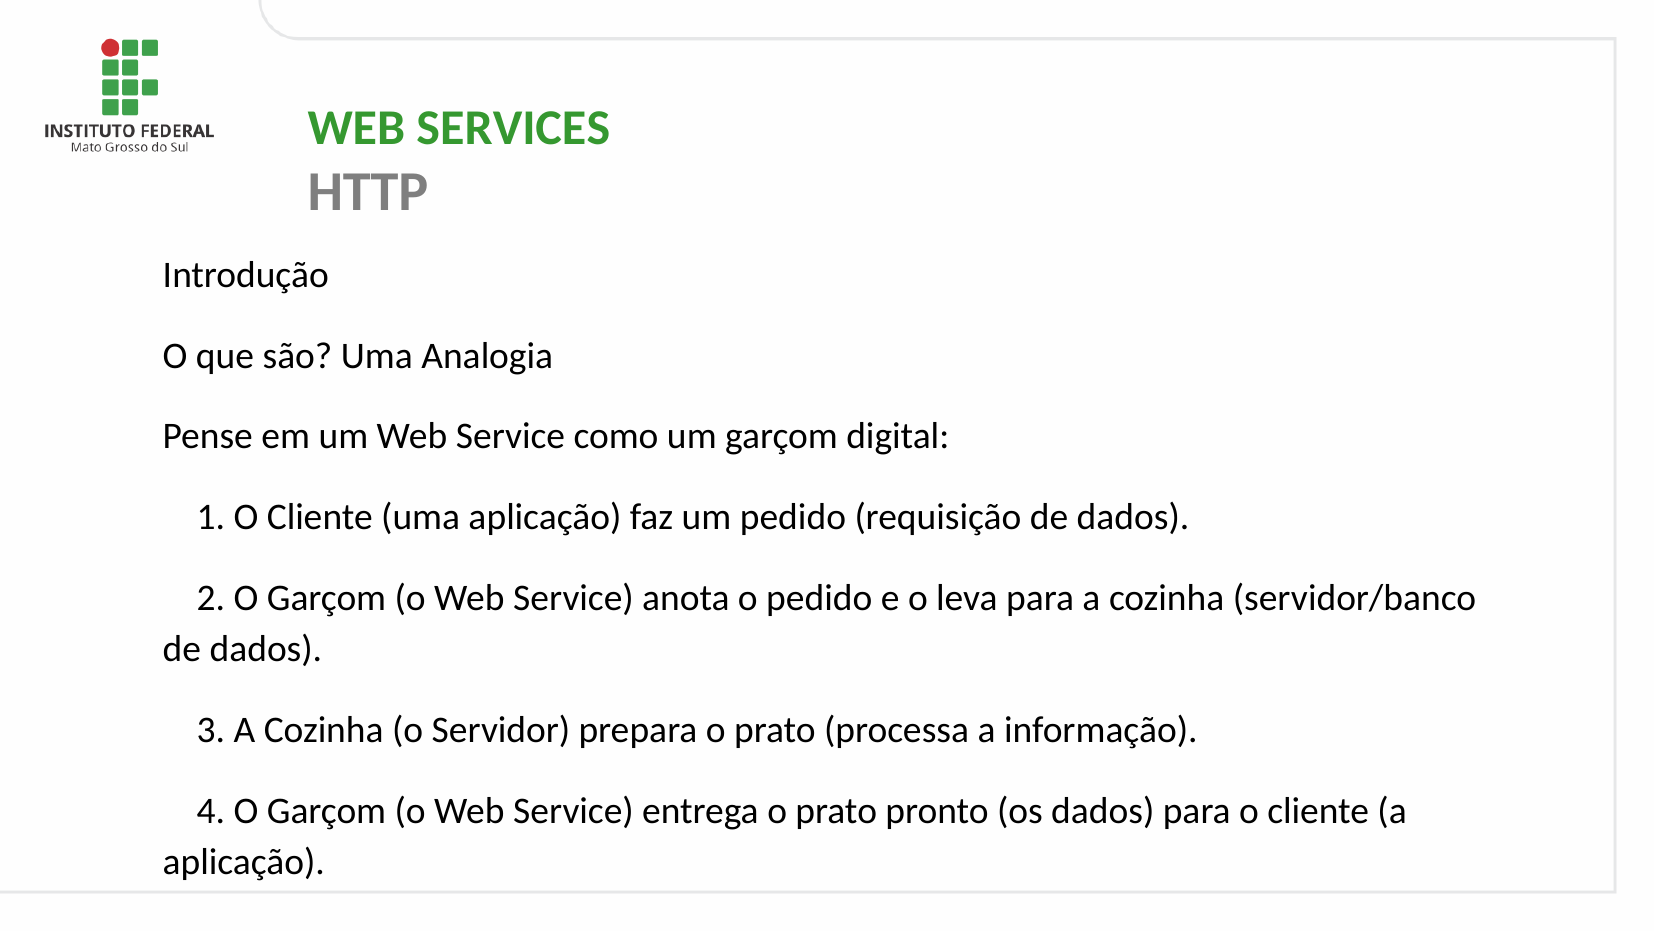

WEB SERVICES
HTTP
# Introdução
O que são? Uma Analogia
Pense em um Web Service como um garçom digital:
 1. O Cliente (uma aplicação) faz um pedido (requisição de dados).
 2. O Garçom (o Web Service) anota o pedido e o leva para a cozinha (servidor/banco de dados).
 3. A Cozinha (o Servidor) prepara o prato (processa a informação).
 4. O Garçom (o Web Service) entrega o prato pronto (os dados) para o cliente (a aplicação).